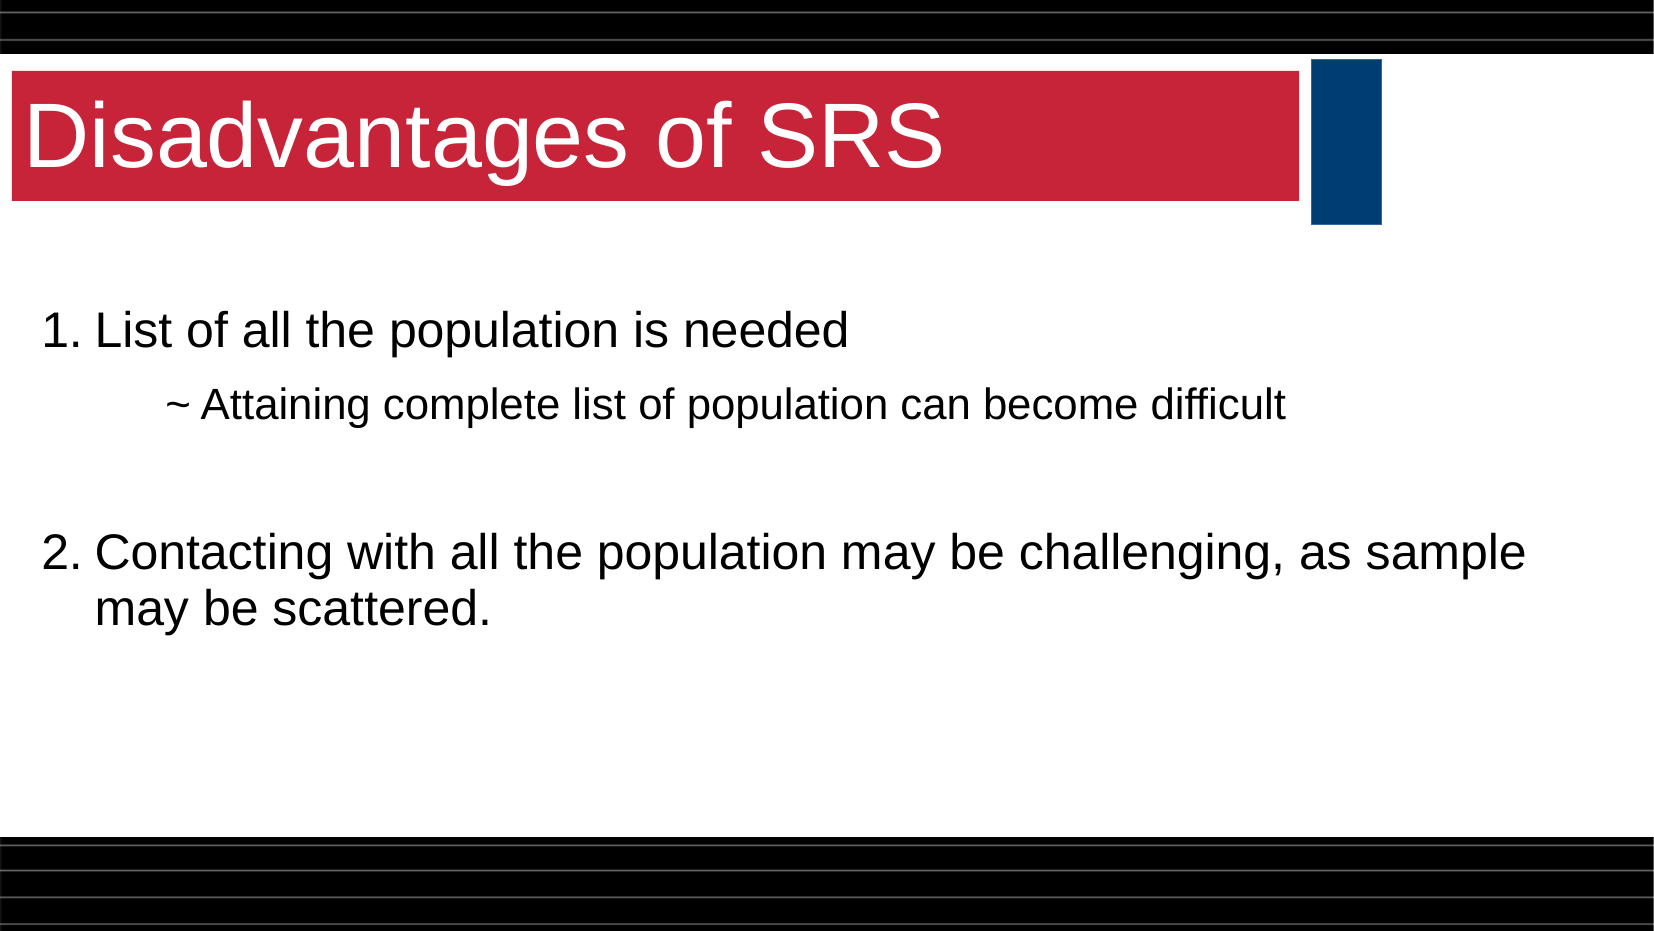

Disadvantages of SRS
# List of all the population is needed
~ Attaining complete list of population can become difficult
Contacting with all the population may be challenging, as sample may be scattered.